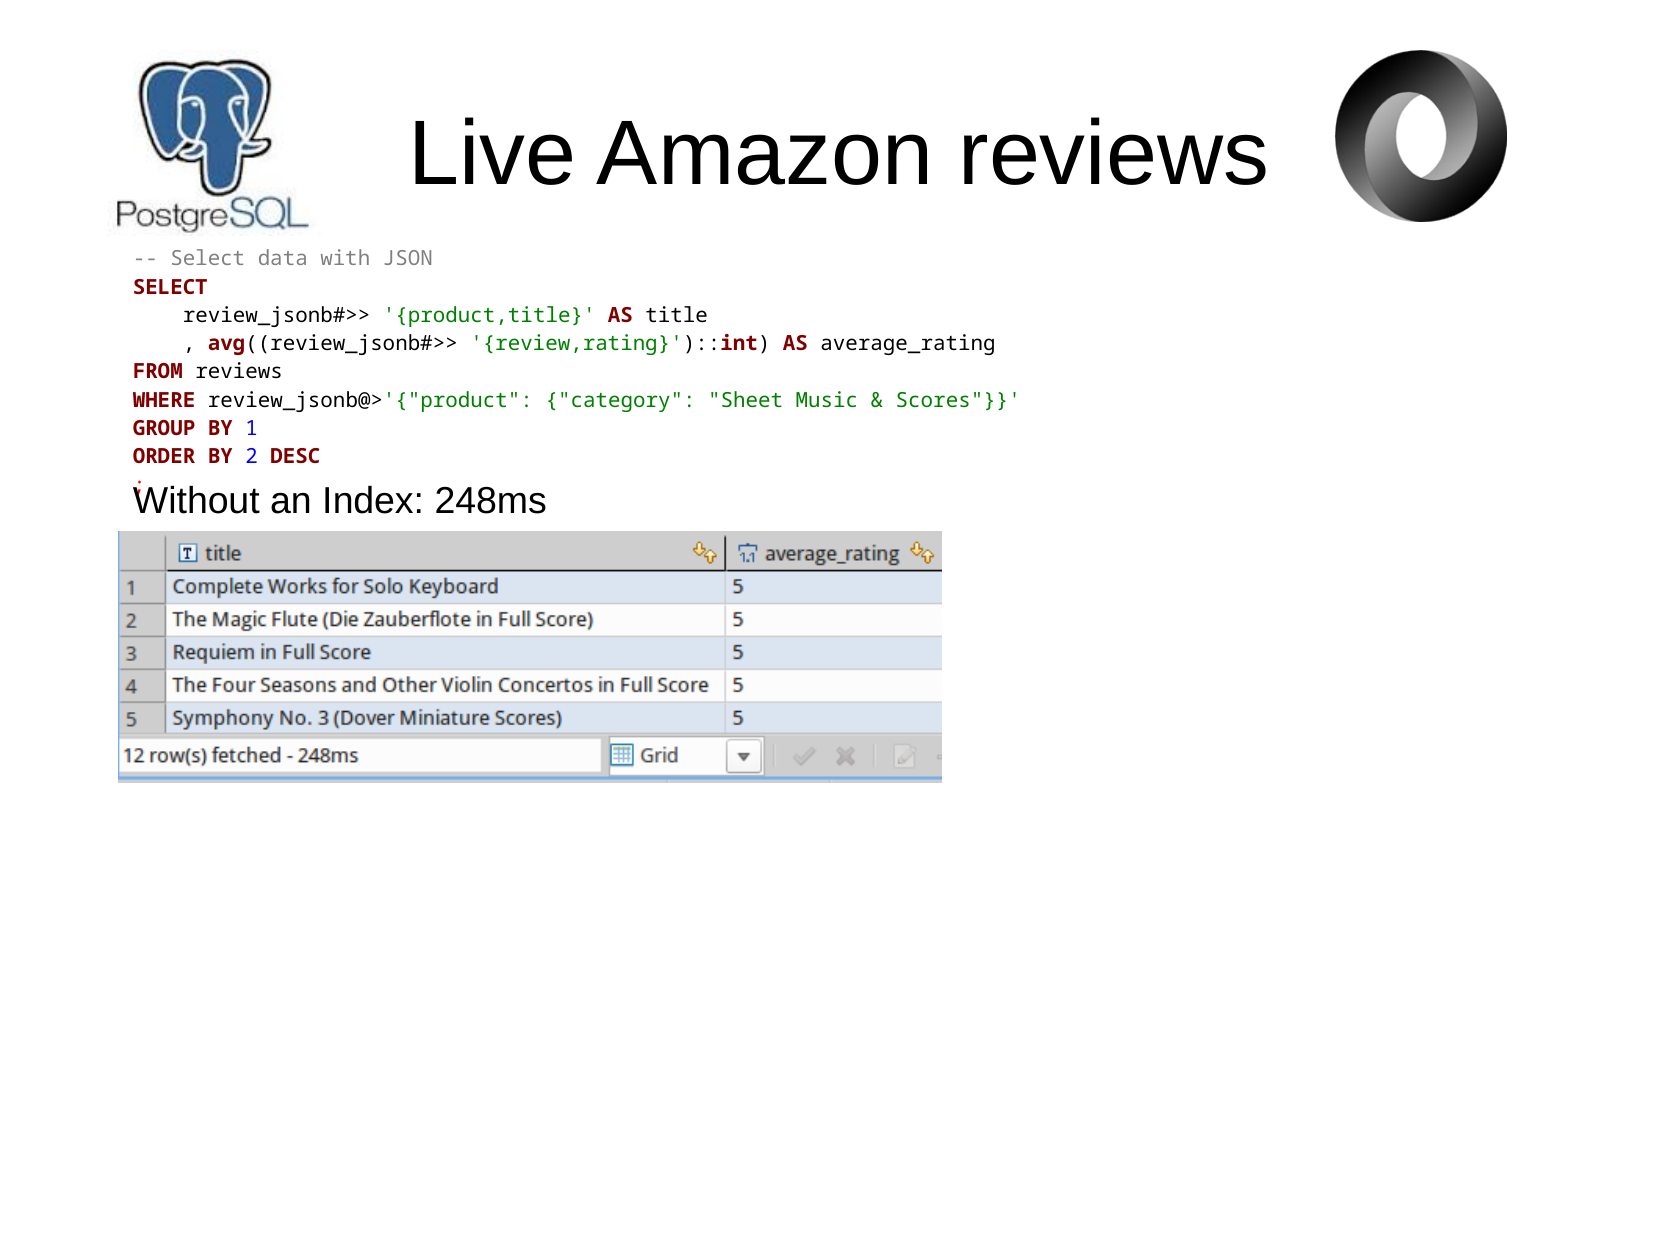

# Live Amazon reviews
-- Select data with JSON
SELECT
 review_jsonb#>> '{product,title}' AS title
 , avg((review_jsonb#>> '{review,rating}')::int) AS average_rating
FROM reviews
WHERE review_jsonb@>'{"product": {"category": "Sheet Music & Scores"}}'
GROUP BY 1
ORDER BY 2 DESC
;
Without an Index: 248ms